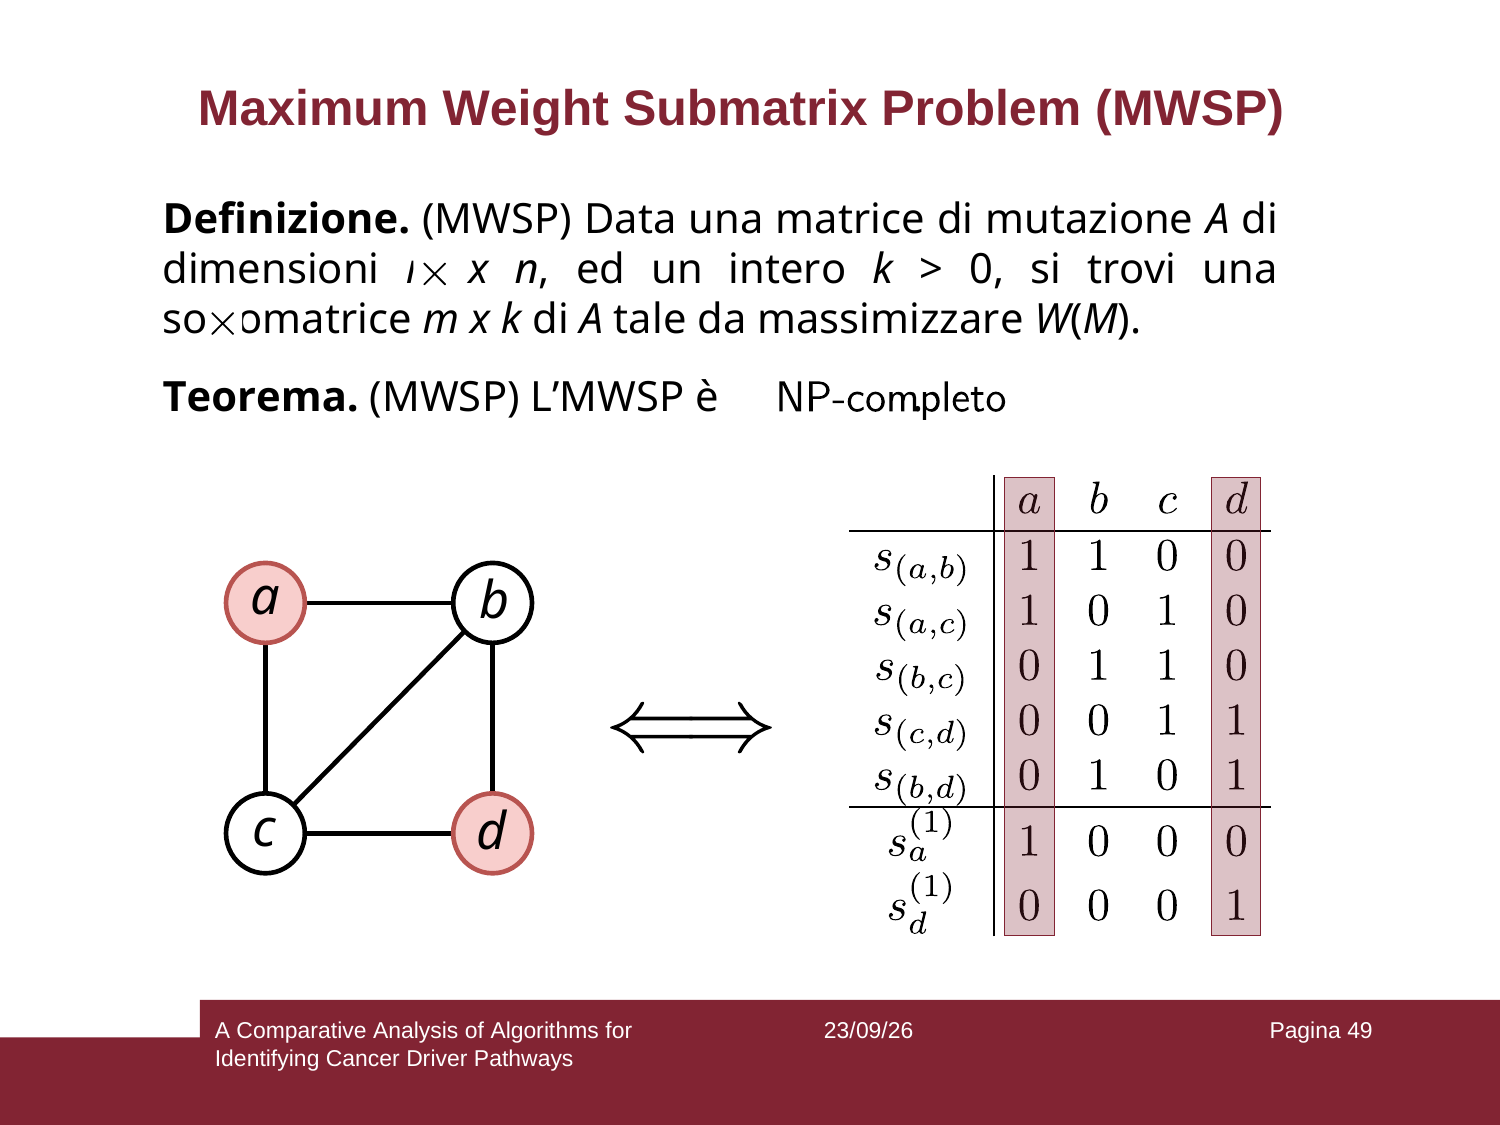

# Maximum Weight Submatrix Problem (MWSP)
Definizione. (MWSP) Data una matrice di mutazione A di dimensioni m x n, ed un intero k > 0, si trovi una sottomatrice m x k di A tale da massimizzare W(M).
Teorema. (MWSP) L’MWSP è .
a
b
c
d
A Comparative Analysis of Algorithms for Identifying Cancer Driver Pathways
Pagina